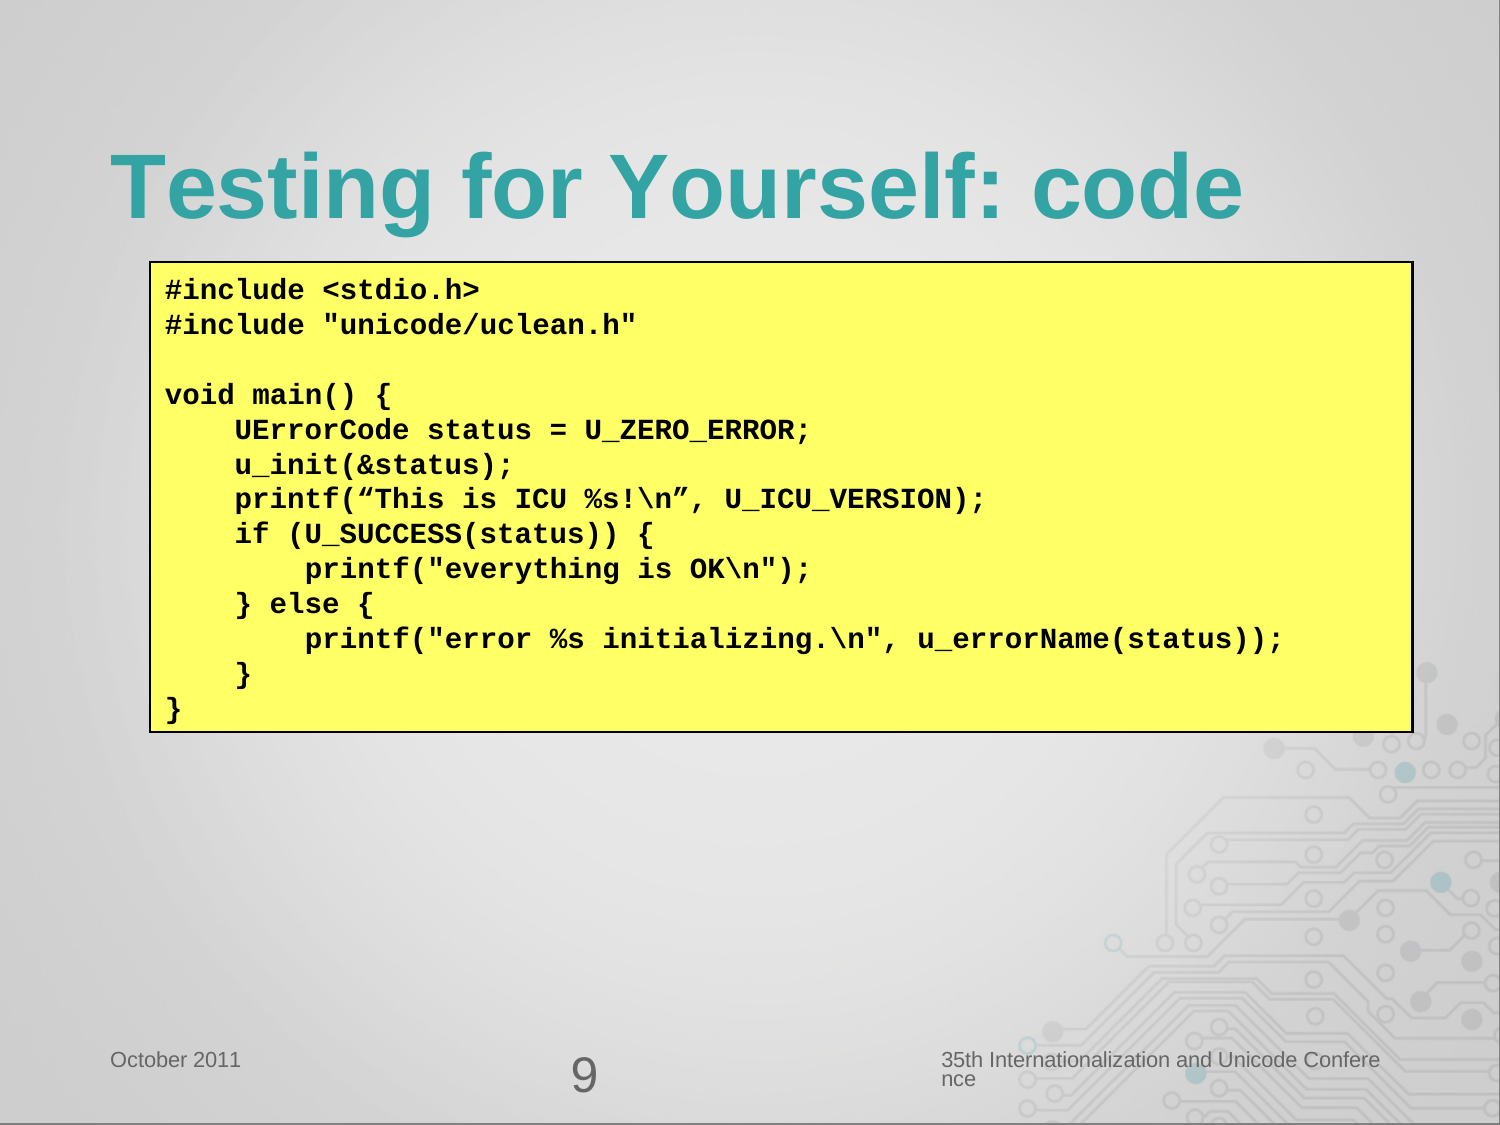

# Testing for Yourself: code
#include <stdio.h>
#include "unicode/uclean.h"
void main() {
 UErrorCode status = U_ZERO_ERROR;
 u_init(&status);
 printf(“This is ICU %s!\n”, U_ICU_VERSION);
 if (U_SUCCESS(status)) {
 printf("everything is OK\n");
 } else {
 printf("error %s initializing.\n", u_errorName(status));
 }
}
October 2011
9
35th Internationalization and Unicode Conference